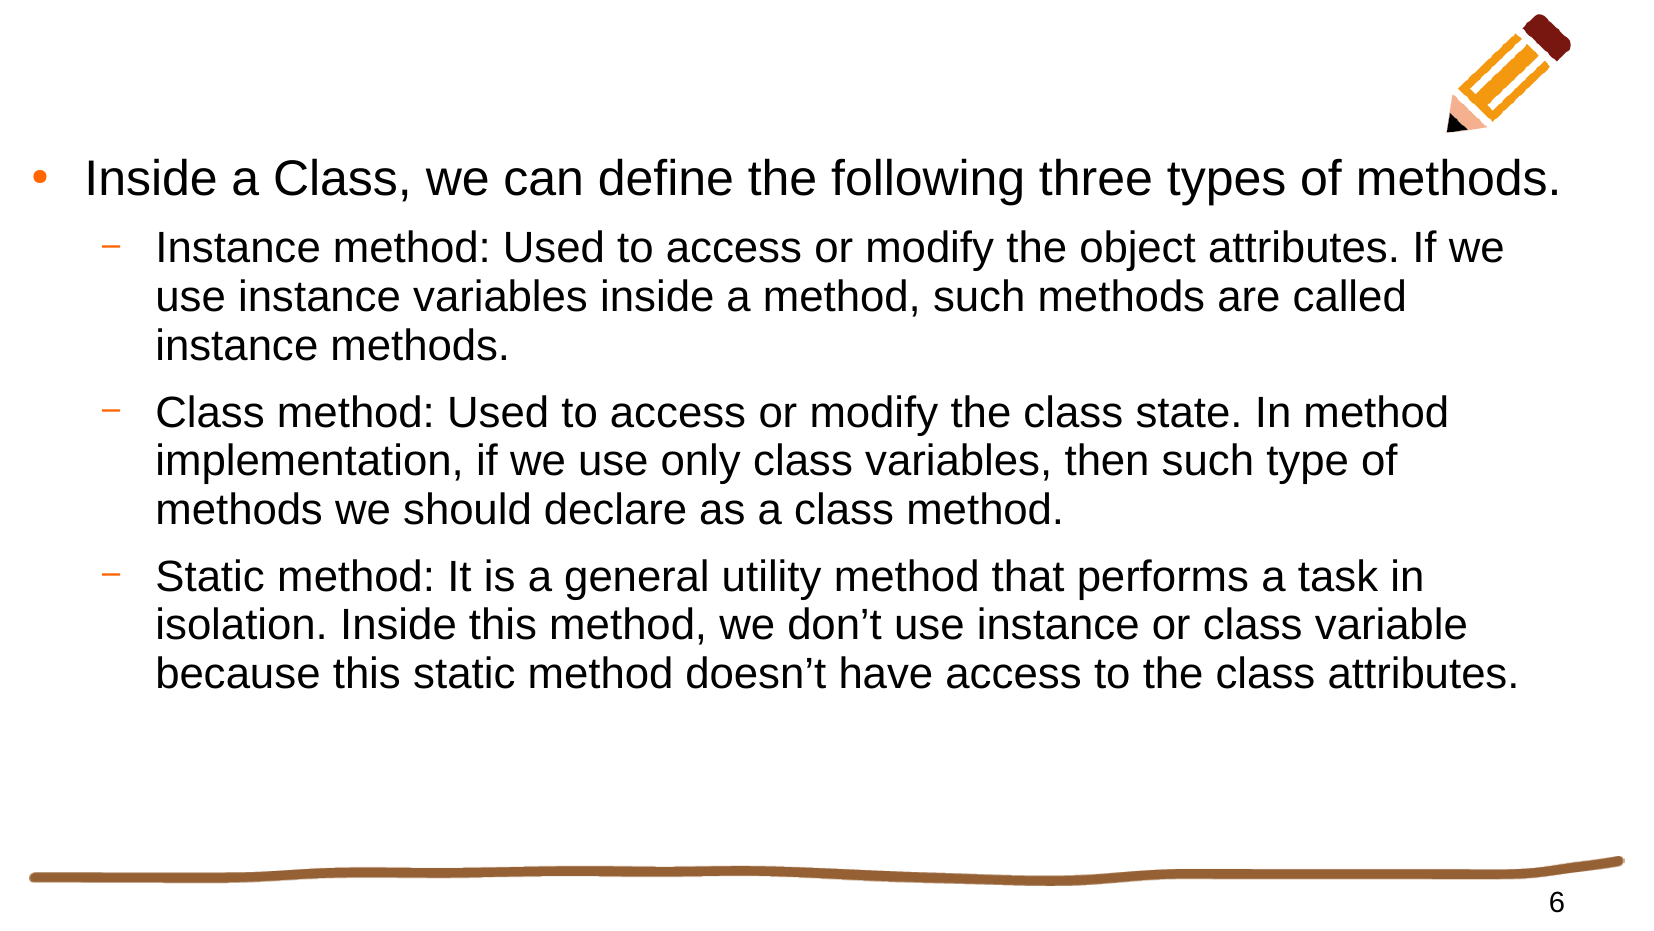

# Inside a Class, we can define the following three types of methods.
Instance method: Used to access or modify the object attributes. If we use instance variables inside a method, such methods are called instance methods.
Class method: Used to access or modify the class state. In method implementation, if we use only class variables, then such type of methods we should declare as a class method.
Static method: It is a general utility method that performs a task in isolation. Inside this method, we don’t use instance or class variable because this static method doesn’t have access to the class attributes.
6